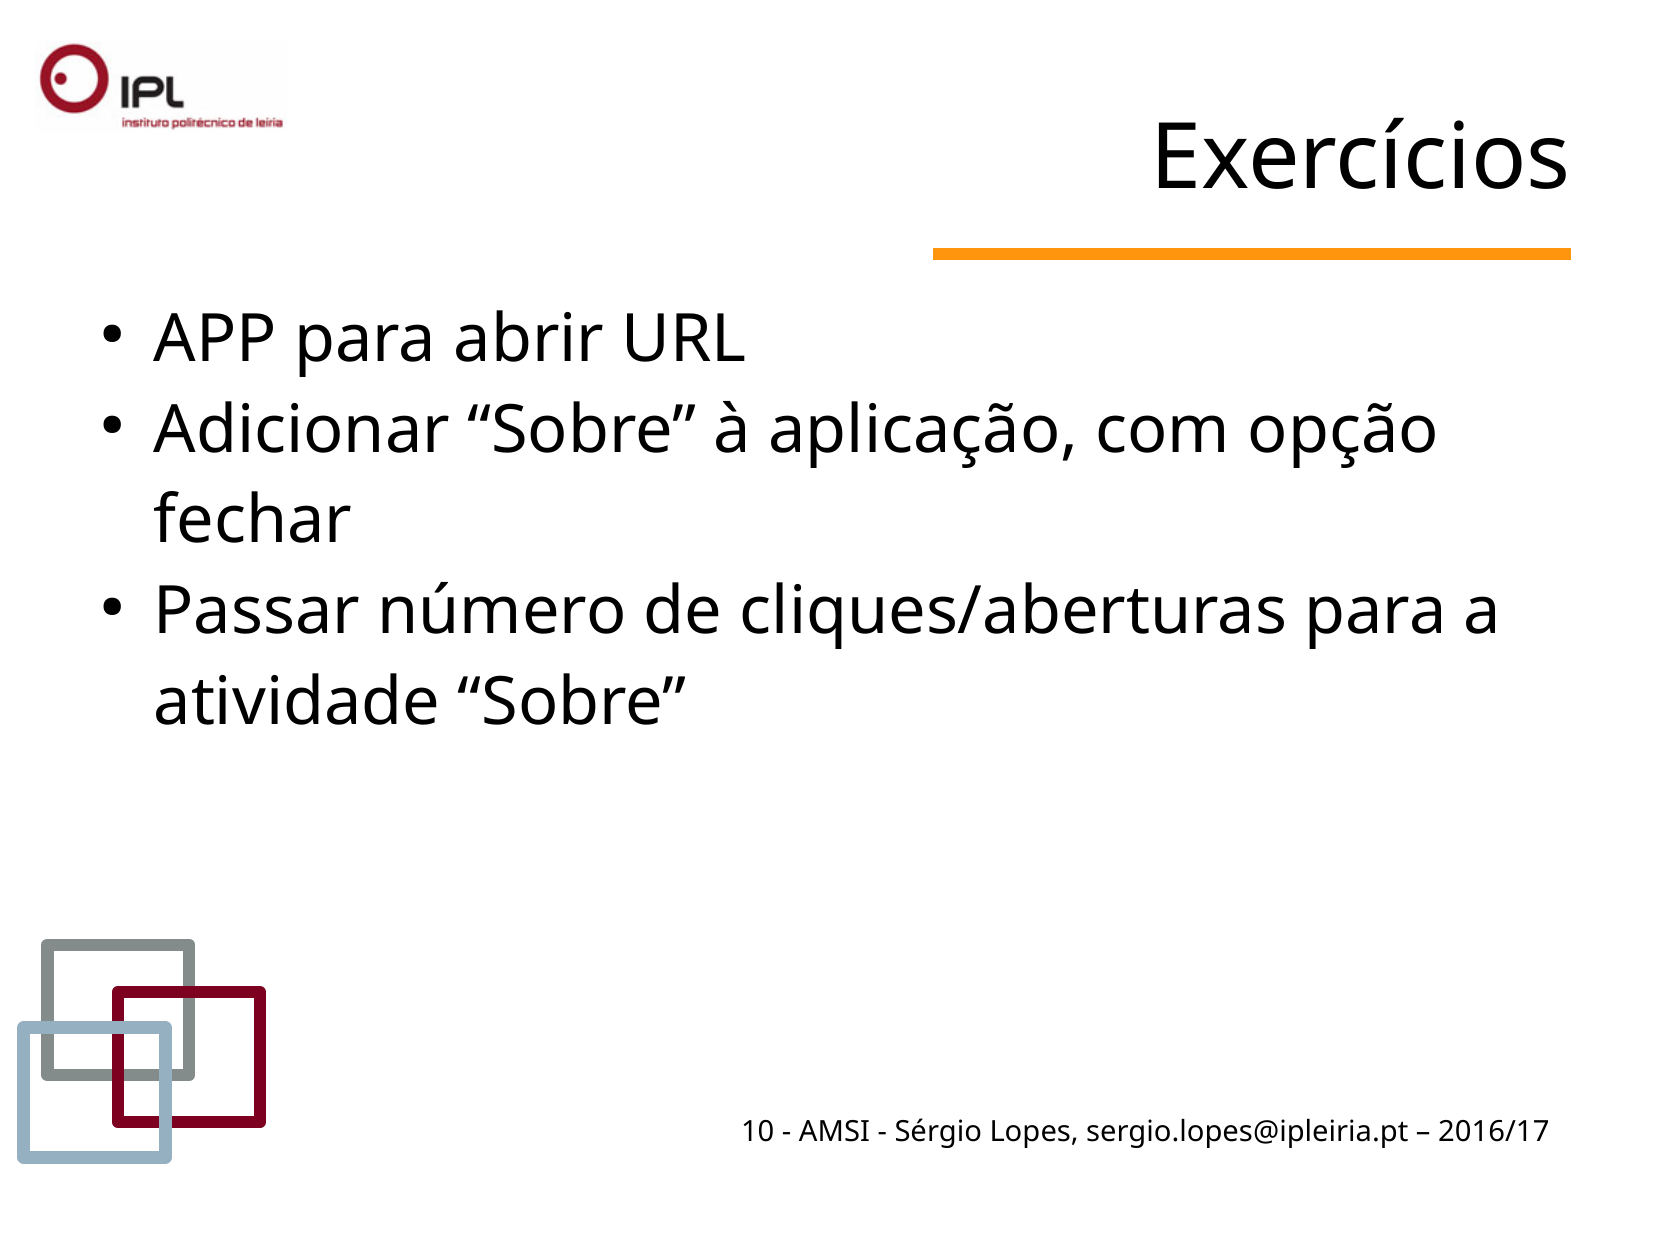

# Exercícios
APP para abrir URL
Adicionar “Sobre” à aplicação, com opção fechar
Passar número de cliques/aberturas para a atividade “Sobre”
10 - AMSI - Sérgio Lopes, sergio.lopes@ipleiria.pt – 2016/17